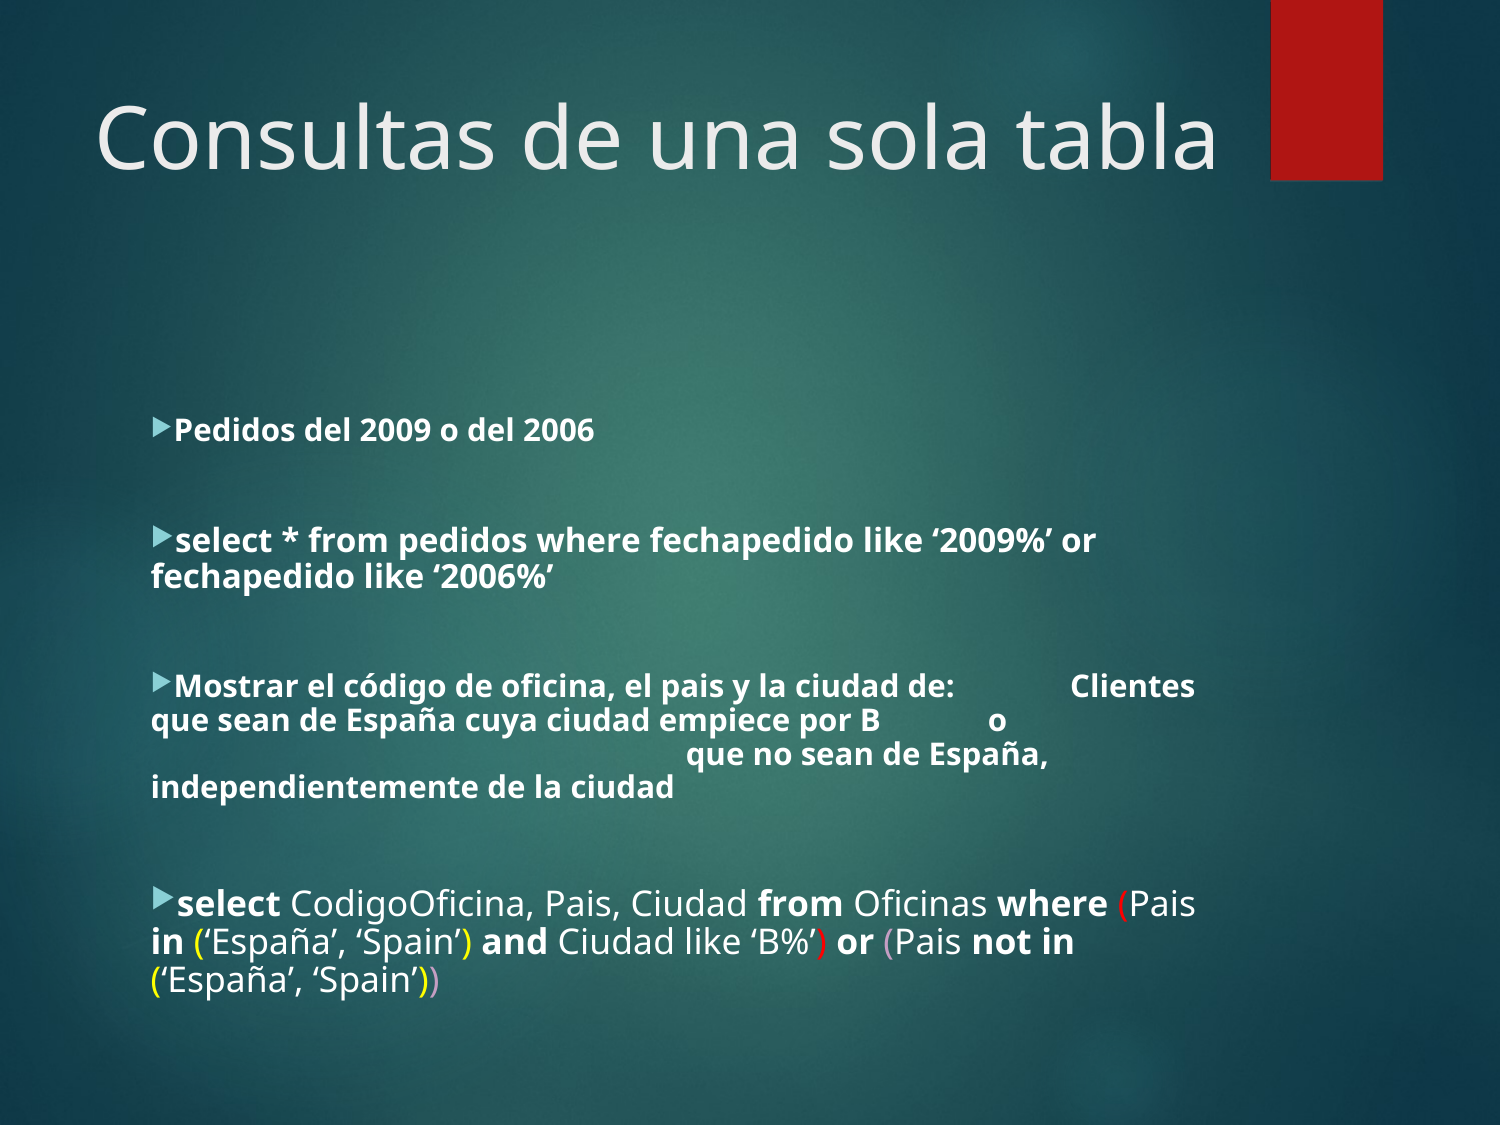

# Consultas de una sola tabla
Pedidos del 2009 o del 2006
select * from pedidos where fechapedido like ‘2009%’ or fechapedido like ‘2006%’
Mostrar el código de oficina, el pais y la ciudad de: Clientes que sean de España cuya ciudad empiece por B o que no sean de España, independientemente de la ciudad
select CodigoOficina, Pais, Ciudad from Oficinas where (Pais in (‘España’, ‘Spain’) and Ciudad like ‘B%’) or (Pais not in (‘España’, ‘Spain’))